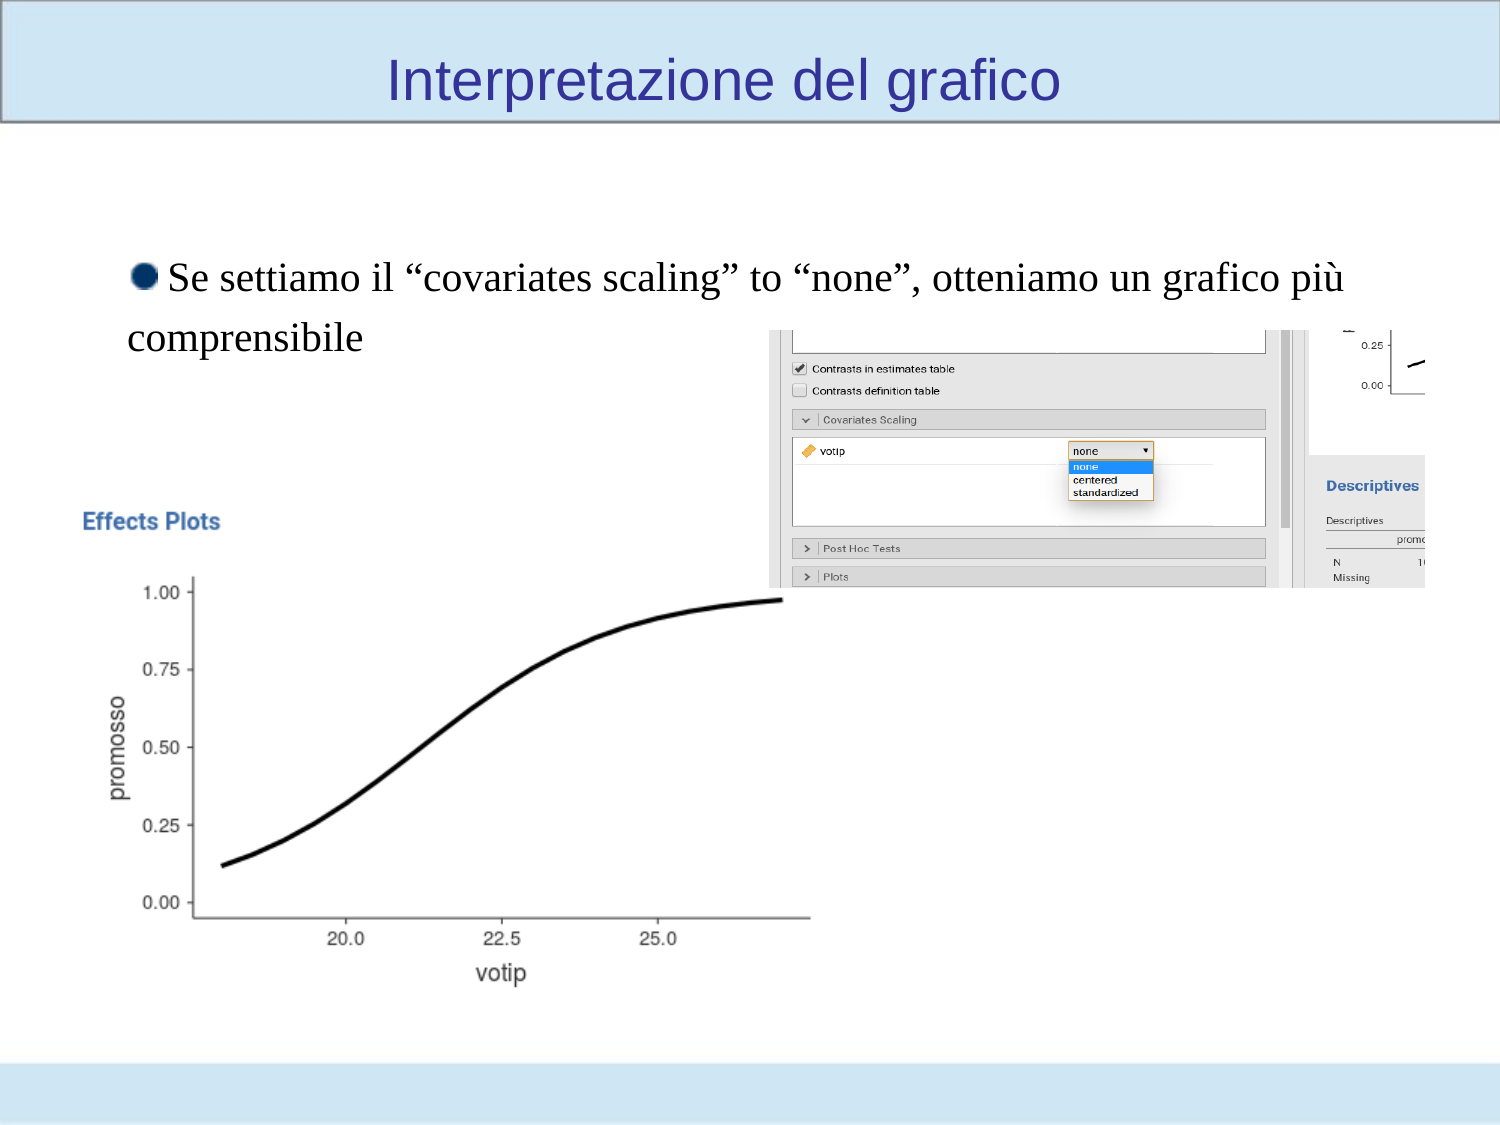

Interpretazione del grafico
 Se settiamo il “covariates scaling” to “none”, otteniamo un grafico più comprensibile